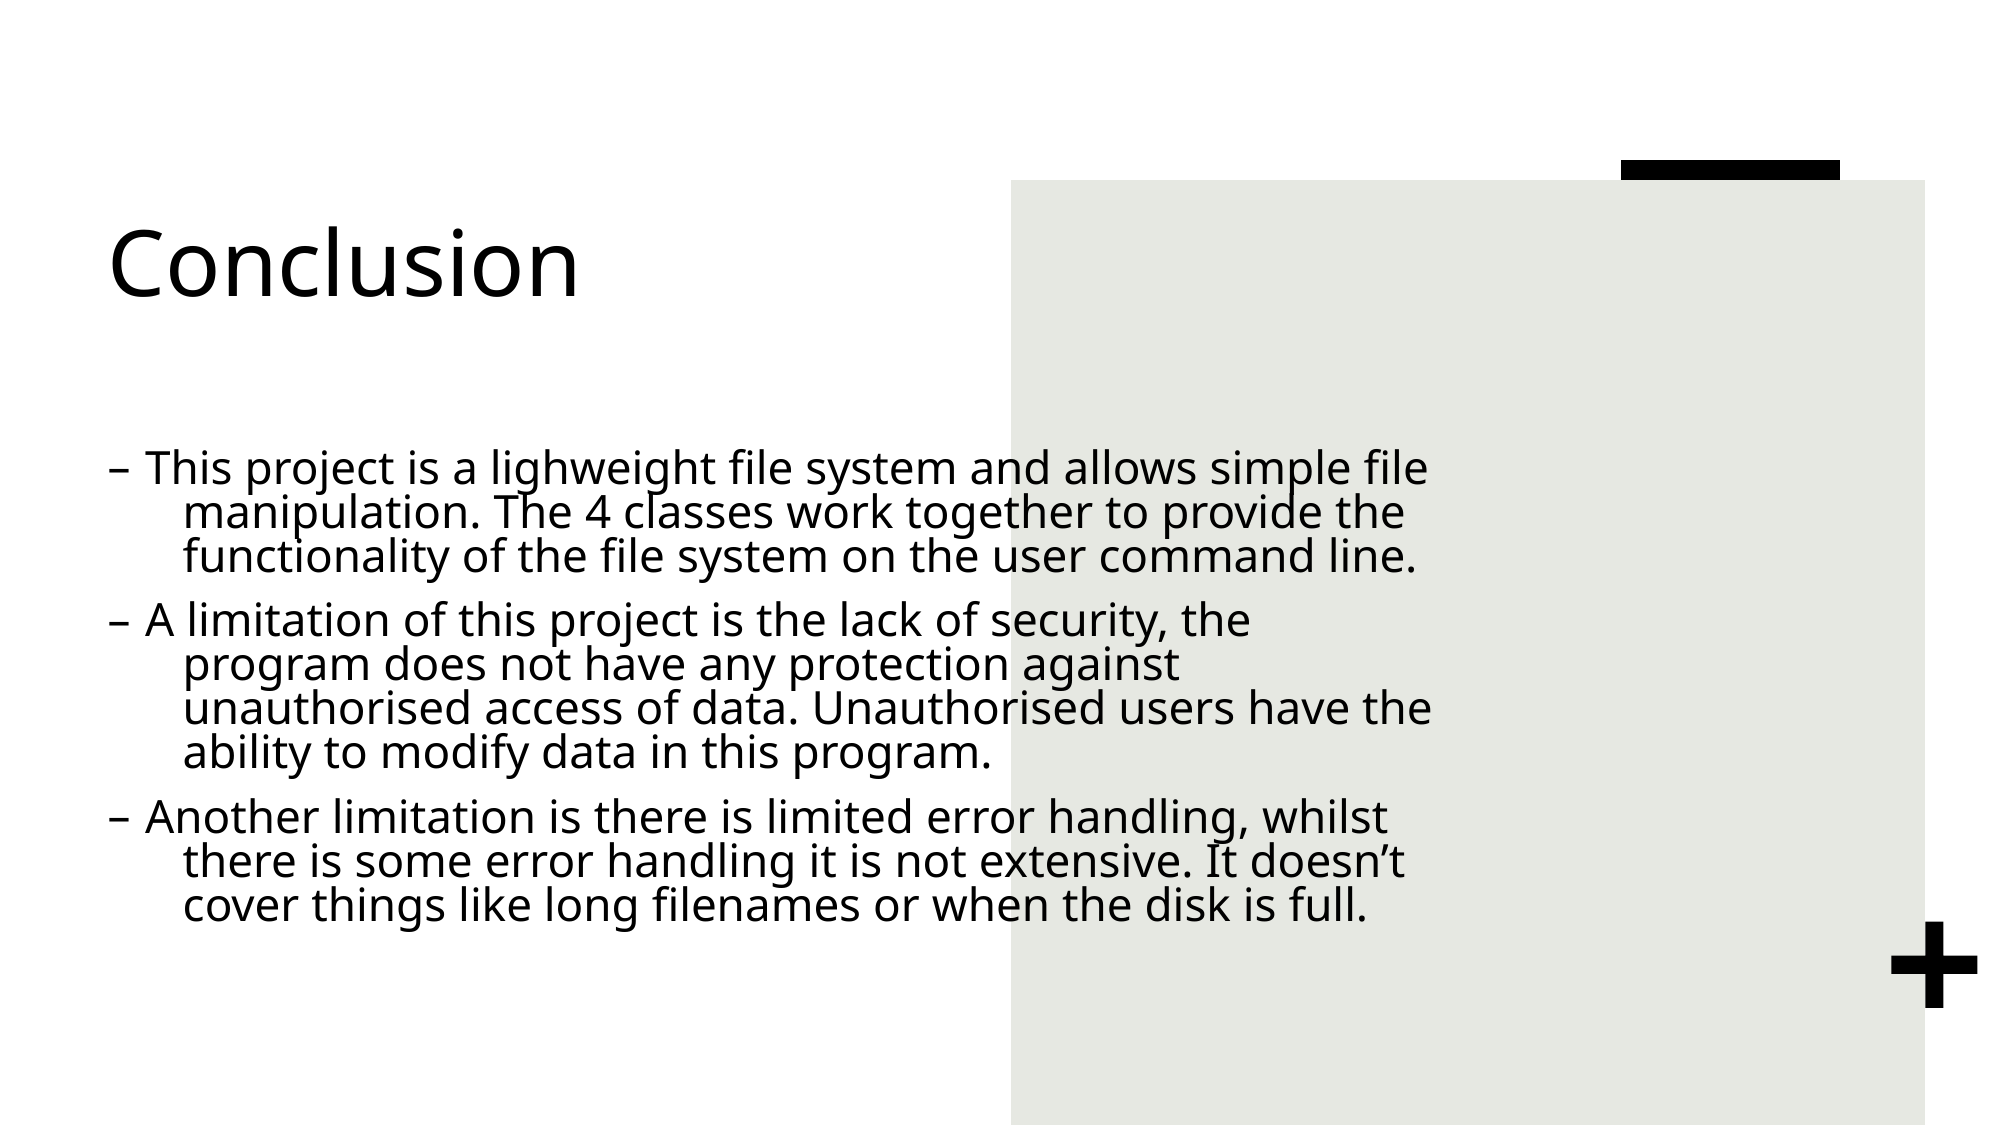

# Conclusion
This project is a lighweight file system and allows simple file manipulation. The 4 classes work together to provide the functionality of the file system on the user command line.
A limitation of this project is the lack of security, the program does not have any protection against unauthorised access of data. Unauthorised users have the ability to modify data in this program.
Another limitation is there is limited error handling, whilst there is some error handling it is not extensive. It doesn’t cover things like long filenames or when the disk is full.